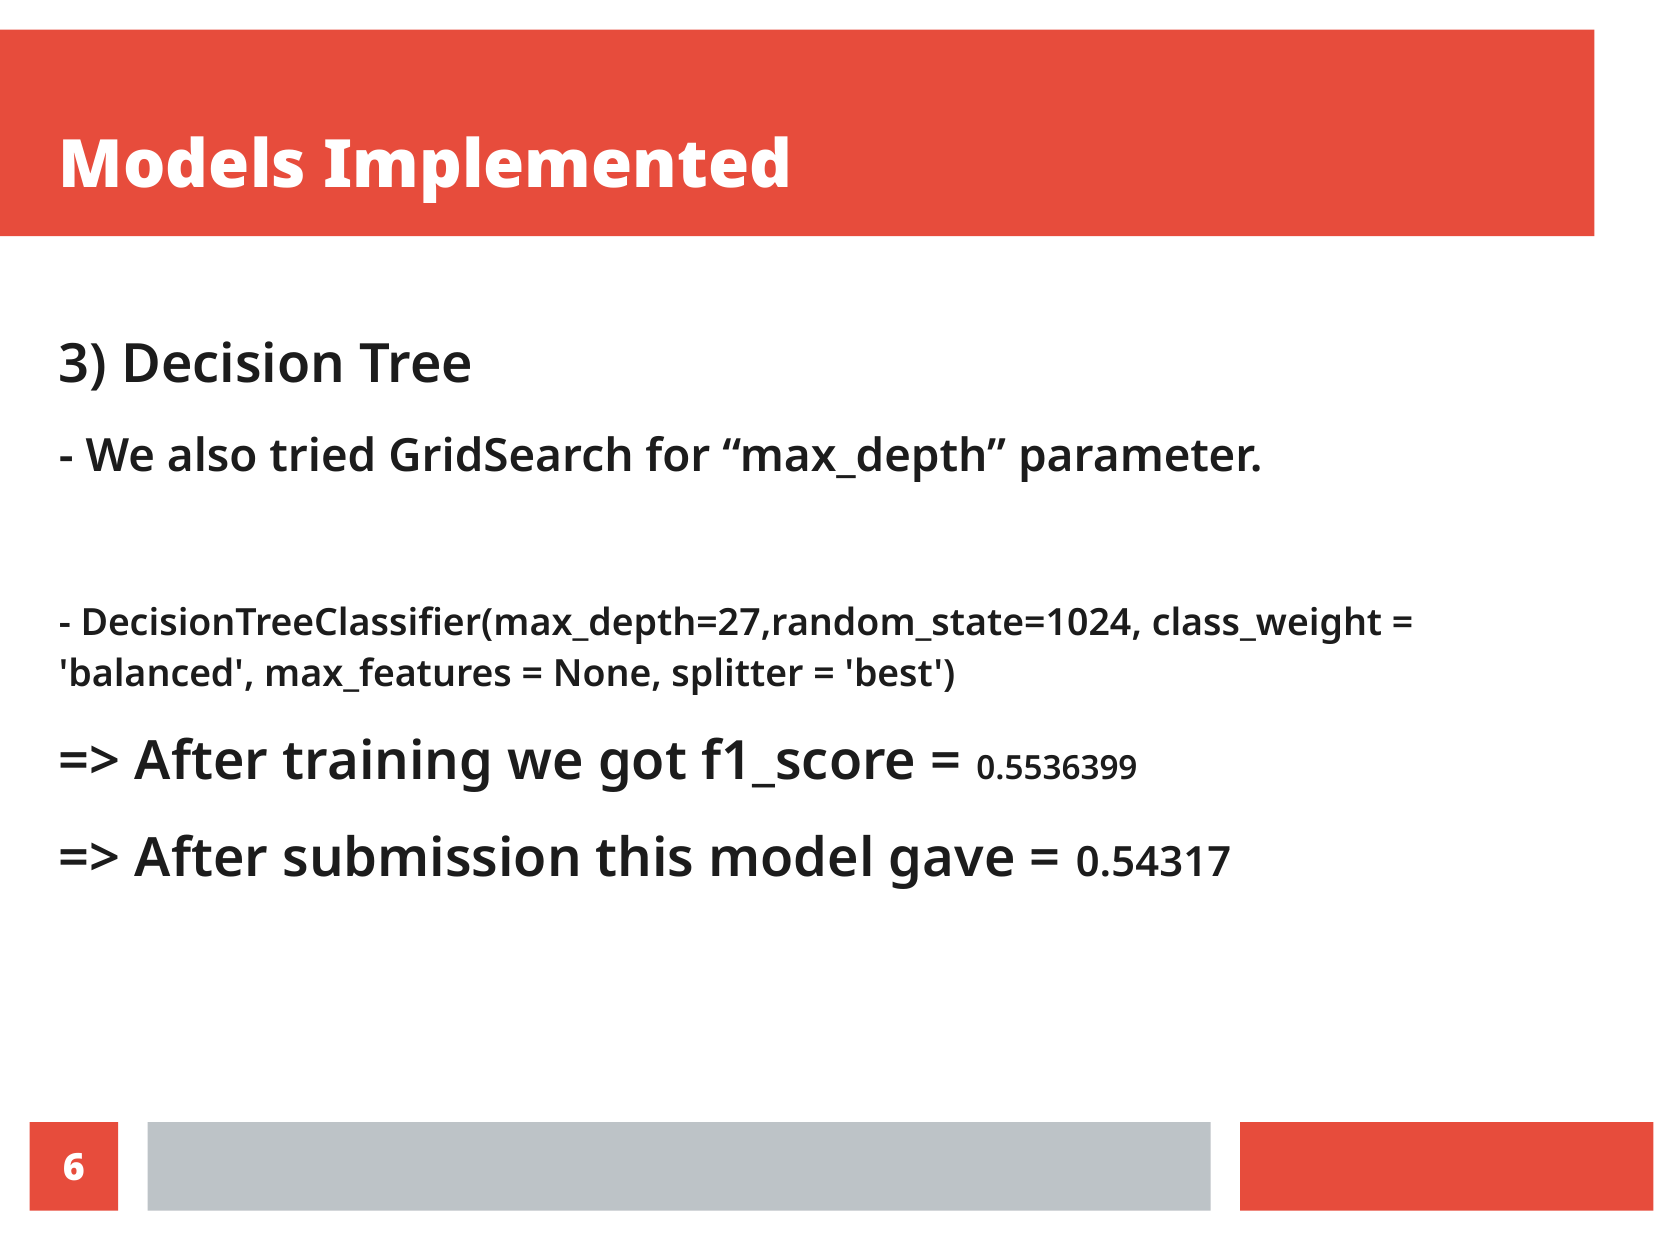

# Models Implemented
3) Decision Tree
- We also tried GridSearch for “max_depth” parameter.
- DecisionTreeClassifier(max_depth=27,random_state=1024, class_weight = 'balanced', max_features = None, splitter = 'best')
=> After training we got f1_score = 0.5536399
=> After submission this model gave = 0.54317
6